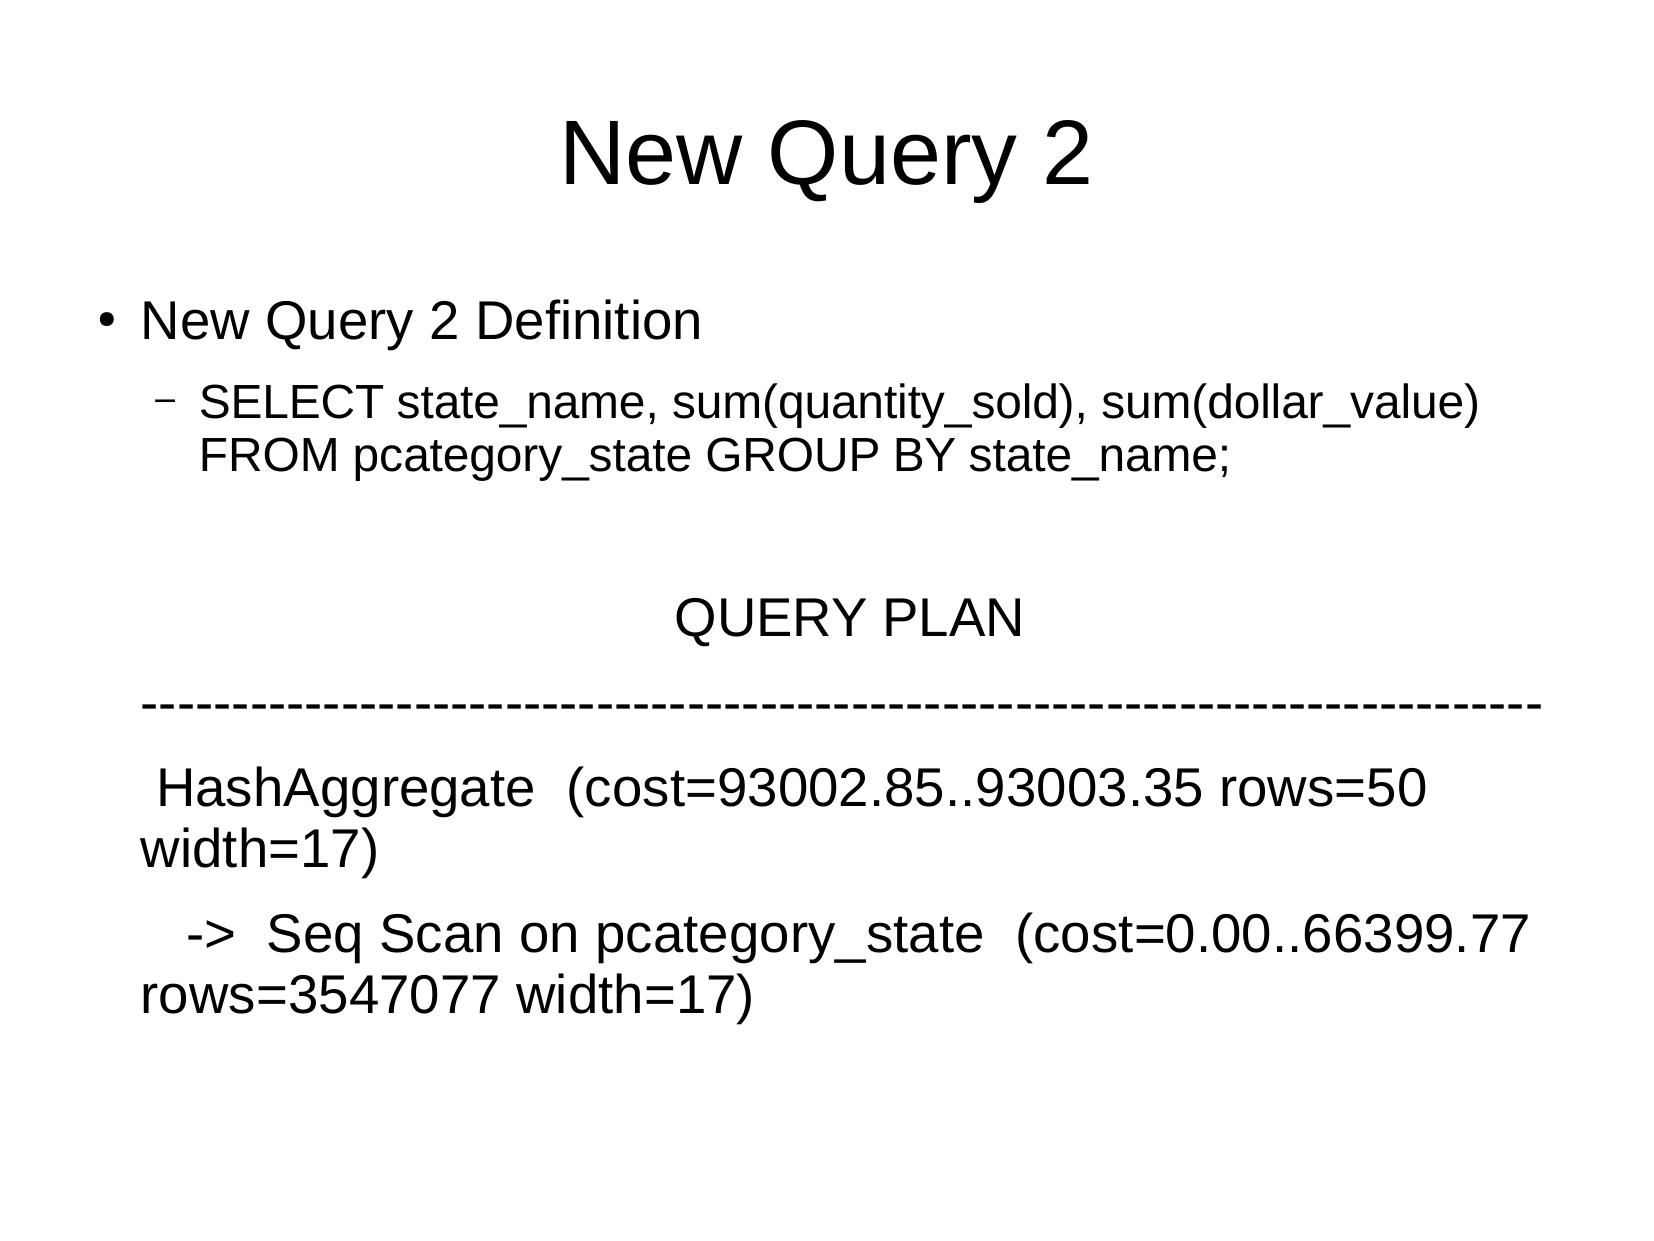

# New Query 2
New Query 2 Definition
SELECT state_name, sum(quantity_sold), sum(dollar_value) FROM pcategory_state GROUP BY state_name;
 QUERY PLAN
-----------------------------------------------------------------------------
 HashAggregate (cost=93002.85..93003.35 rows=50 width=17)
 -> Seq Scan on pcategory_state (cost=0.00..66399.77 rows=3547077 width=17)